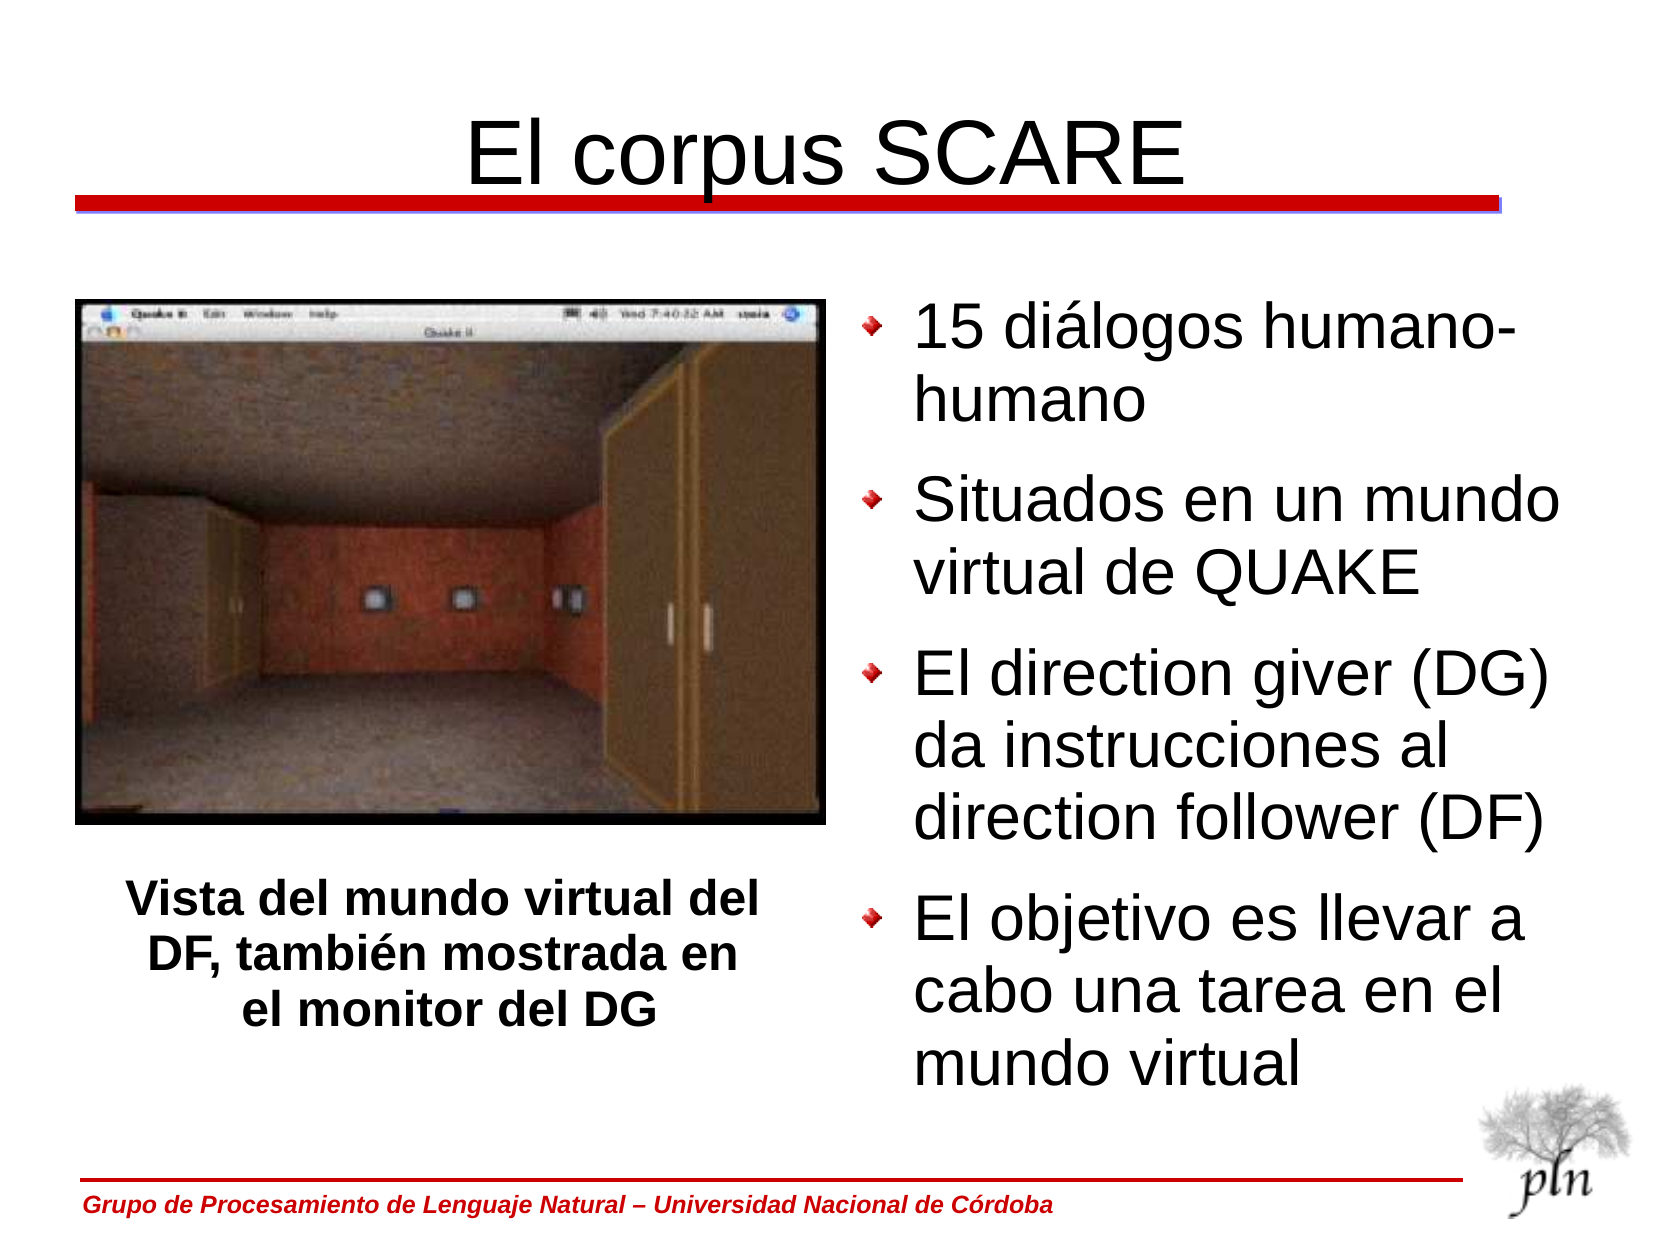

# El corpus SCARE
15 diálogos humano-humano
Situados en un mundo virtual de QUAKE
El direction giver (DG) da instrucciones al direction follower (DF)
El objetivo es llevar a cabo una tarea en el mundo virtual
Vista del mundo virtual del
DF, también mostrada en
el monitor del DG
39